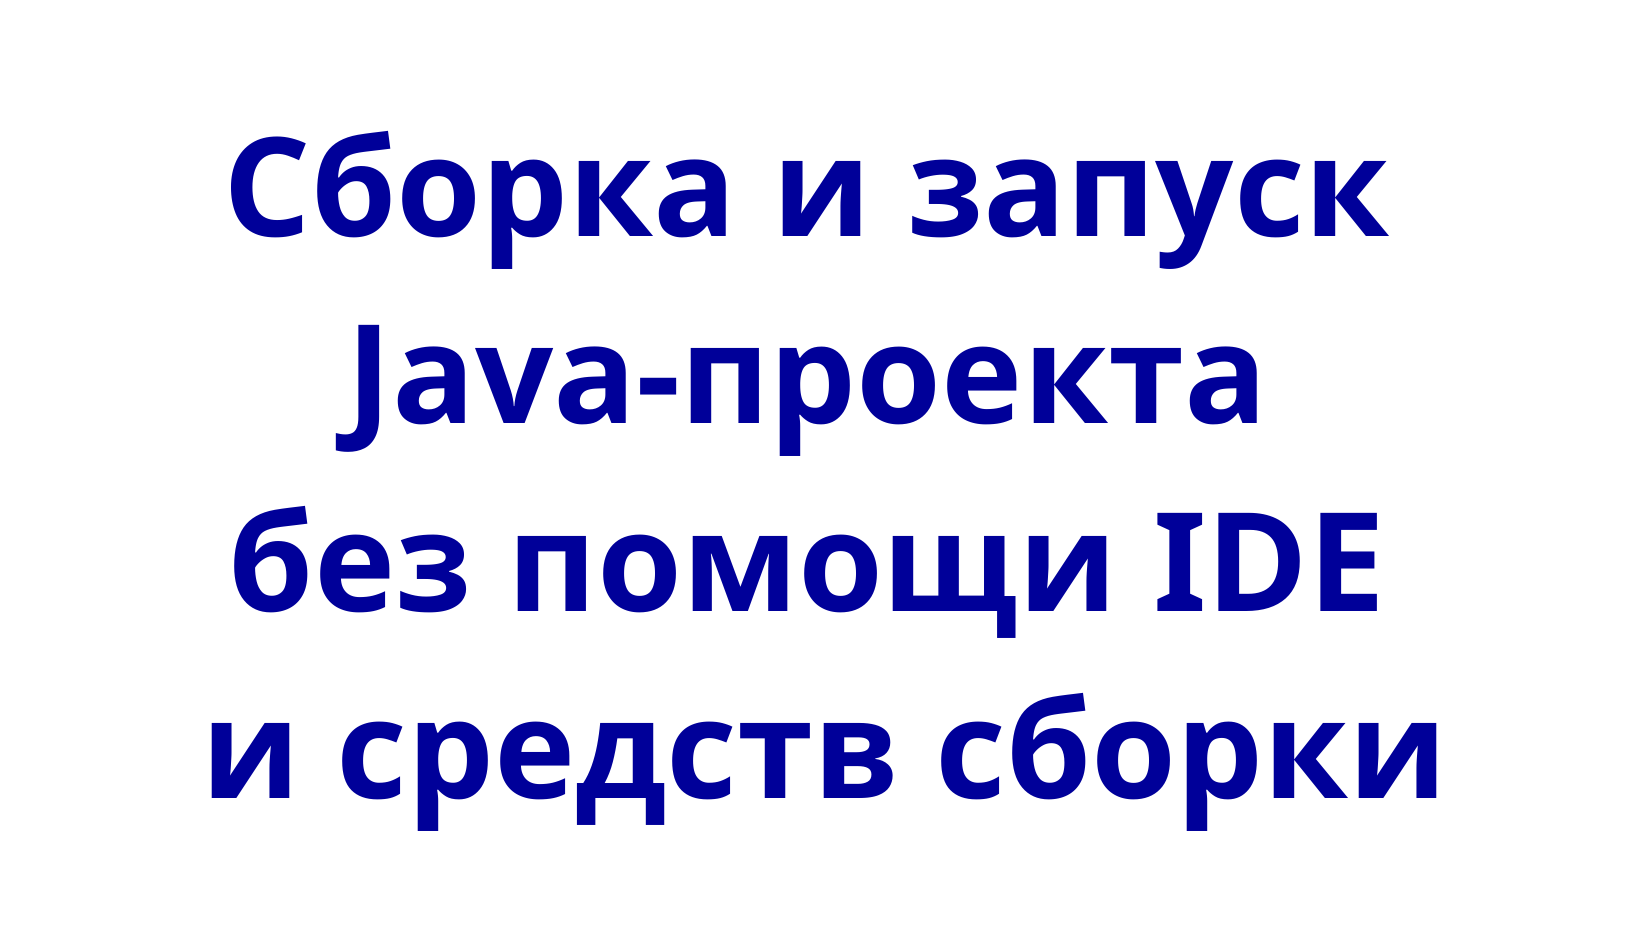

# Сборка и запуск
Java-проекта
без помощи IDE
и средств сборки